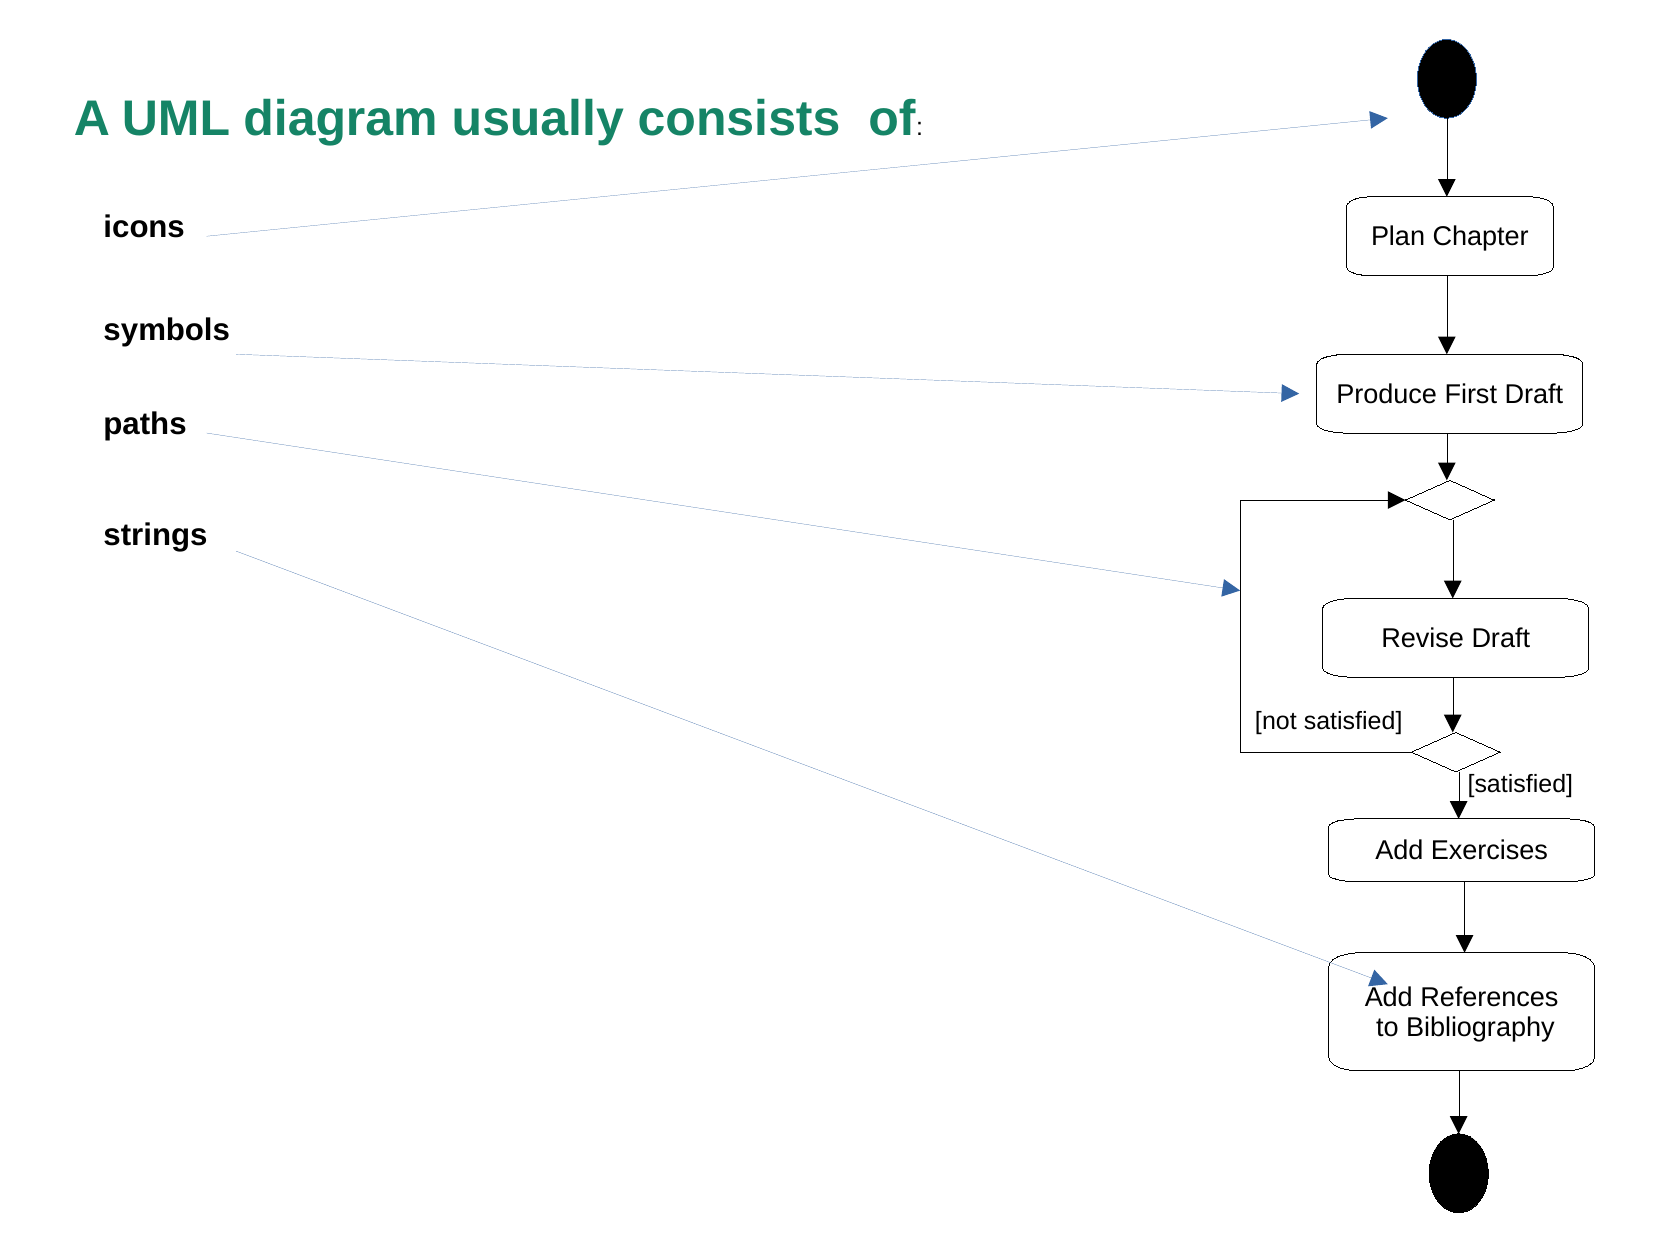

A UML diagram usually consists of:
Plan Chapter
icons
symbols
Produce First Draft
paths
strings
Revise Draft
[not satisfied]
[satisfied]
Add Exercises
Add References
 to Bibliography